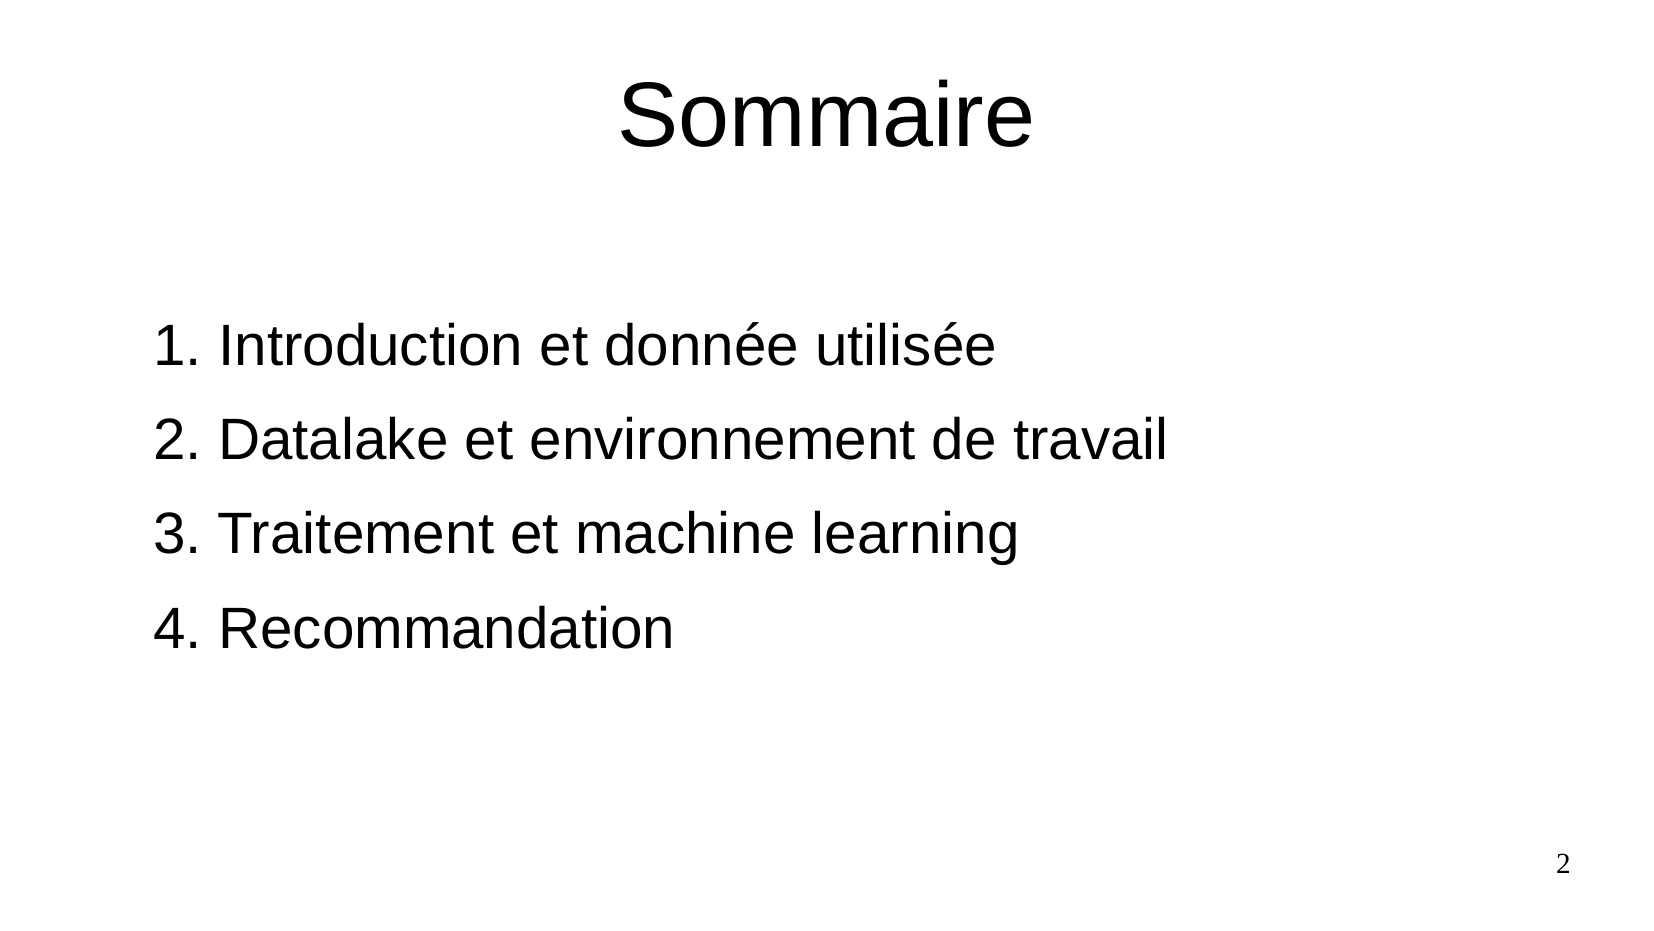

# Sommaire
1. Introduction et donnée utilisée
2. Datalake et environnement de travail
3. Traitement et machine learning
4. Recommandation
2